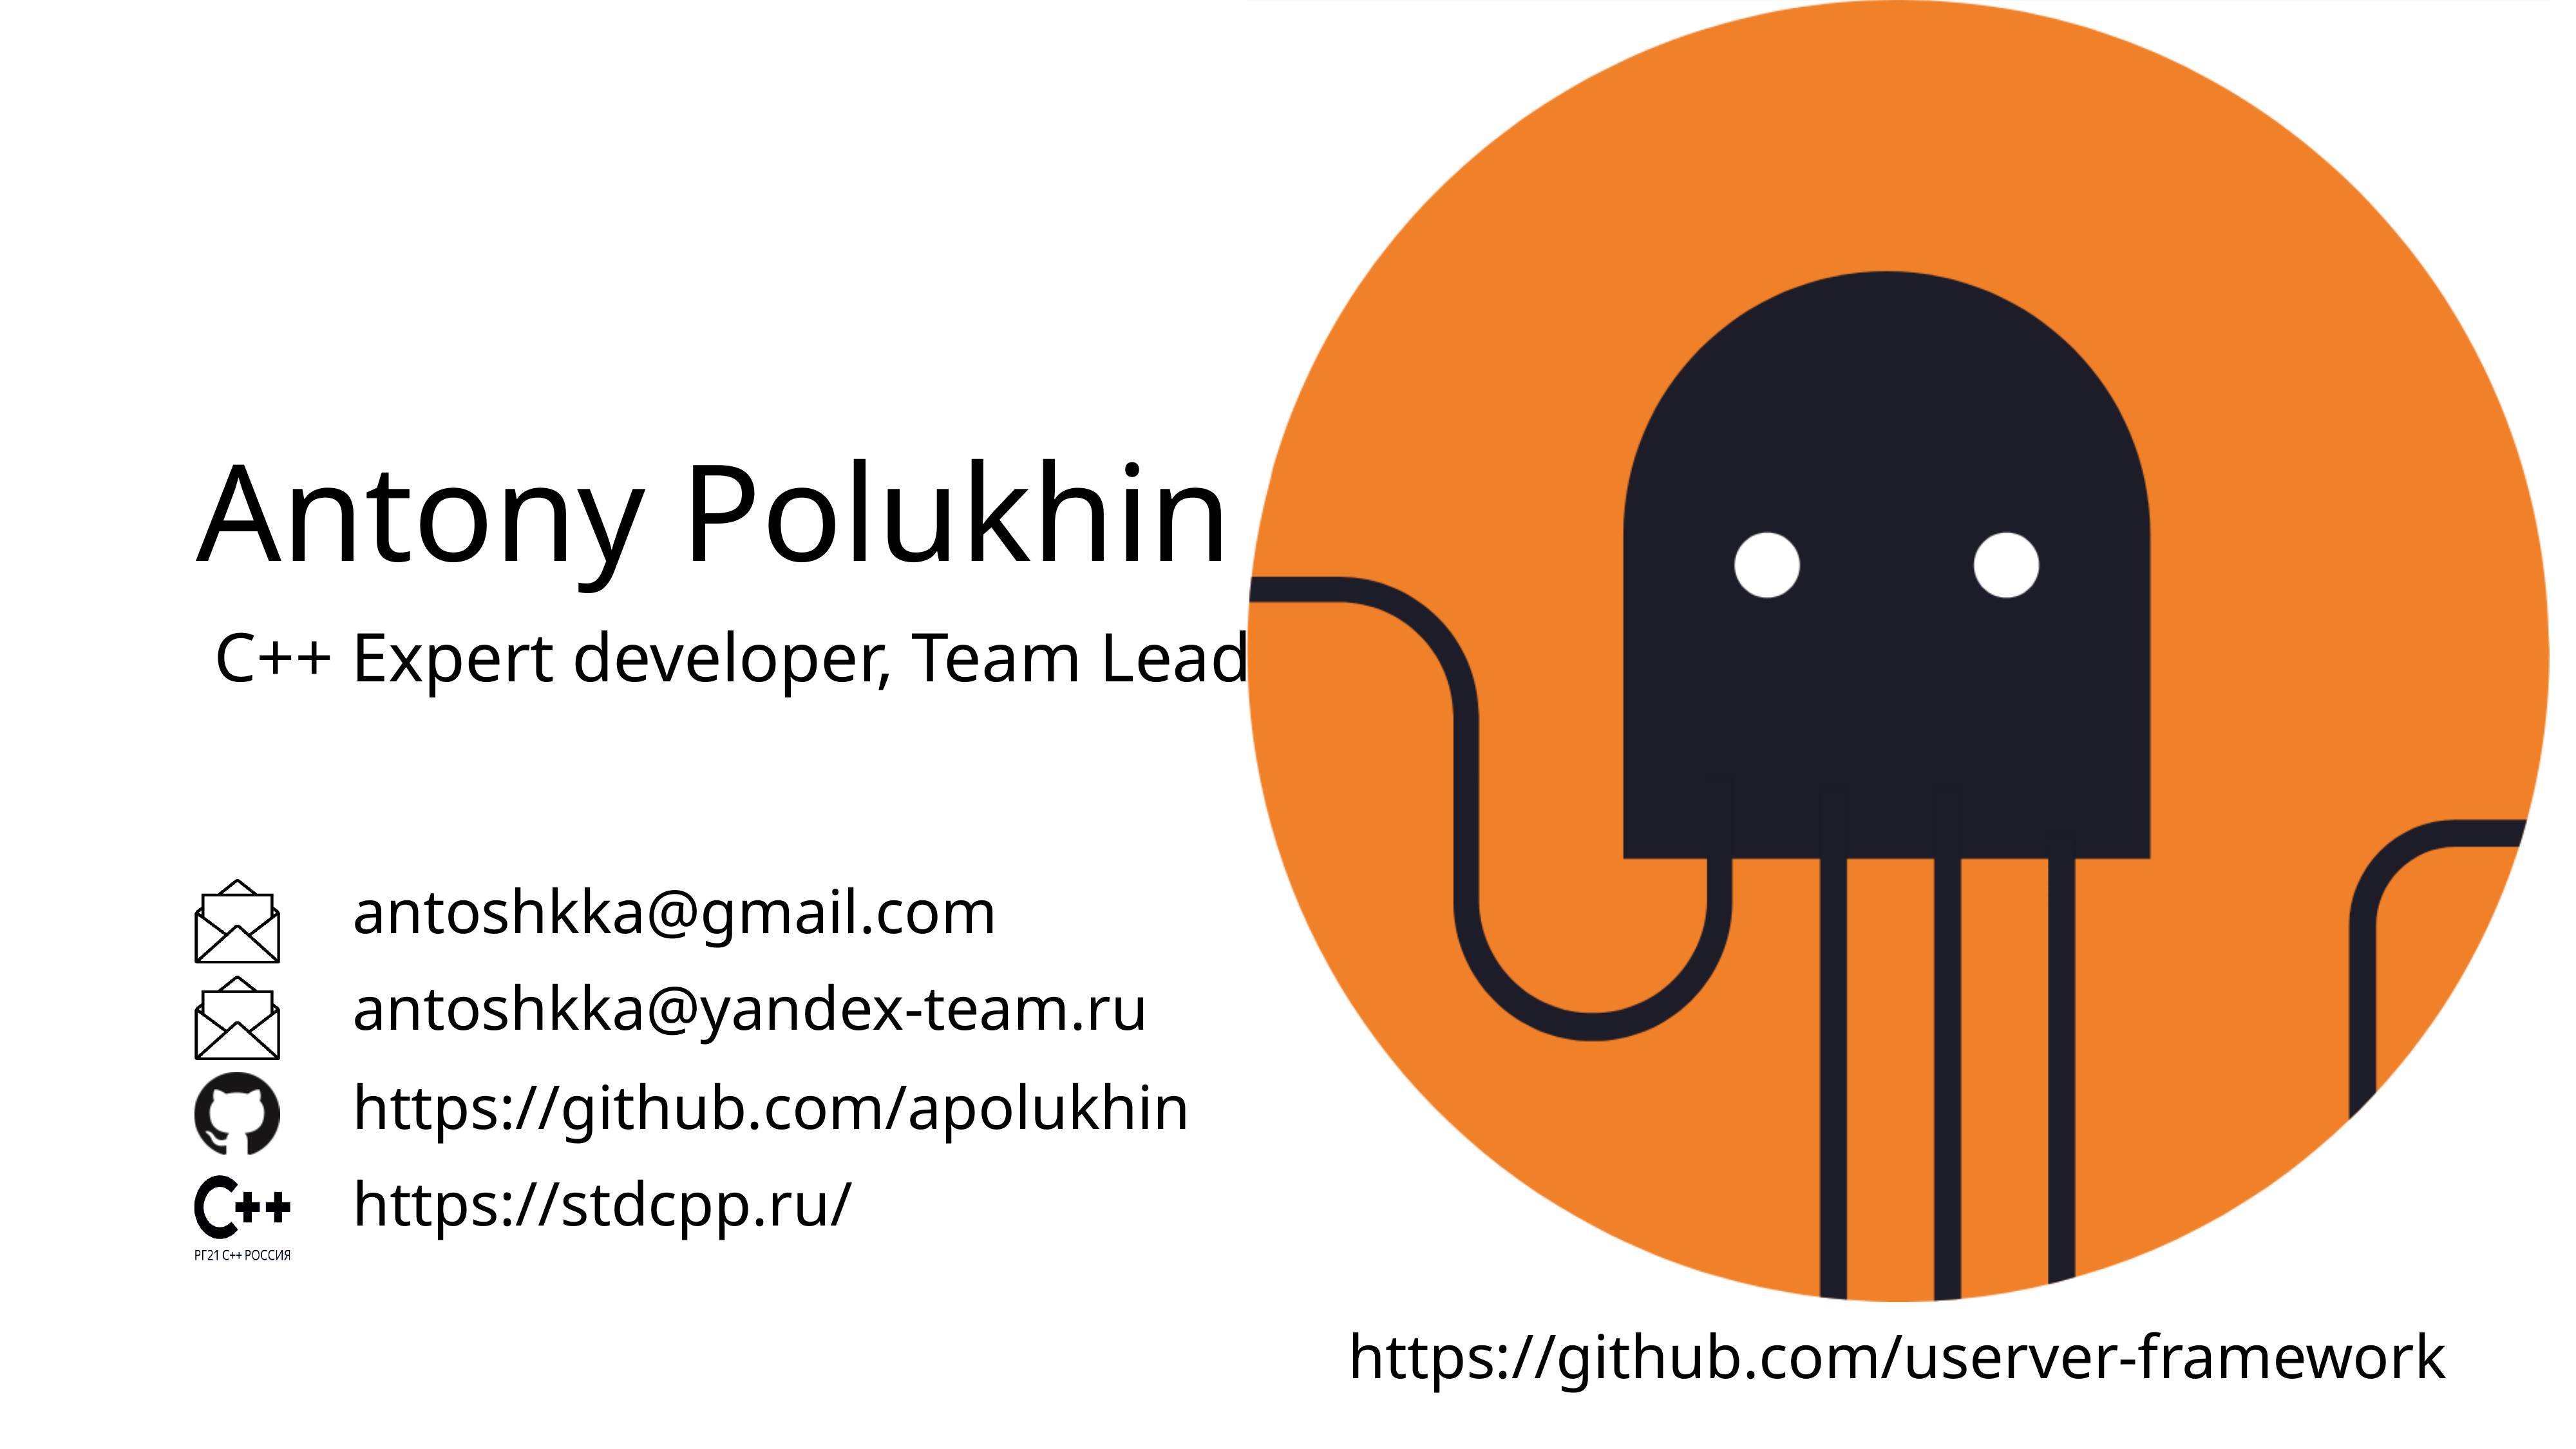

# Antony Polukhin
C++ Expert developer, Team Lead
antoshkka@gmail.com
antoshkka@yandex-team.ru
https://github.com/apolukhin
https://stdcpp.ru/
https://github.com/userver-framework